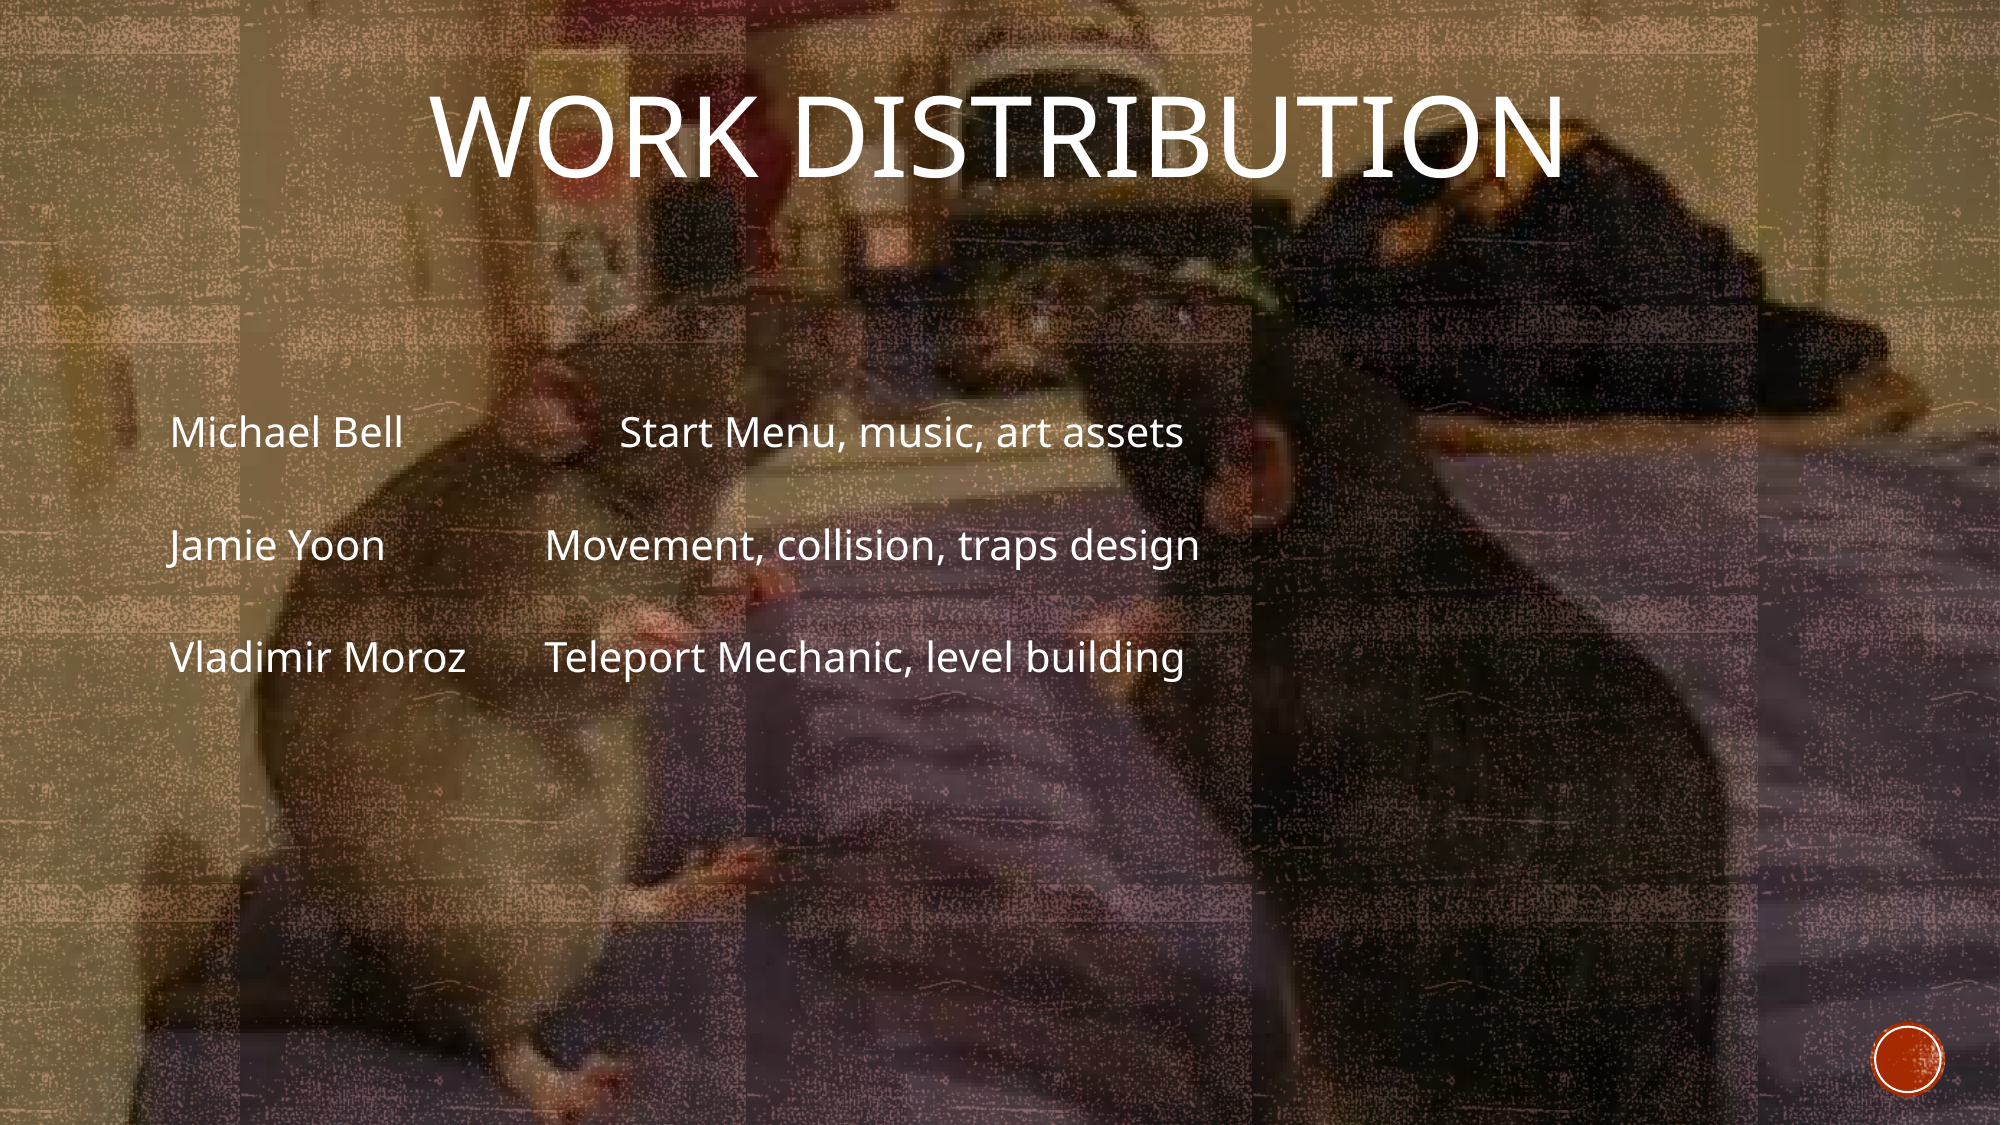

# Work Distribution
Michael Bell 			Start Menu, music, art assets
Jamie Yoon			Movement, collision, traps design
Vladimir Moroz		Teleport Mechanic, level building